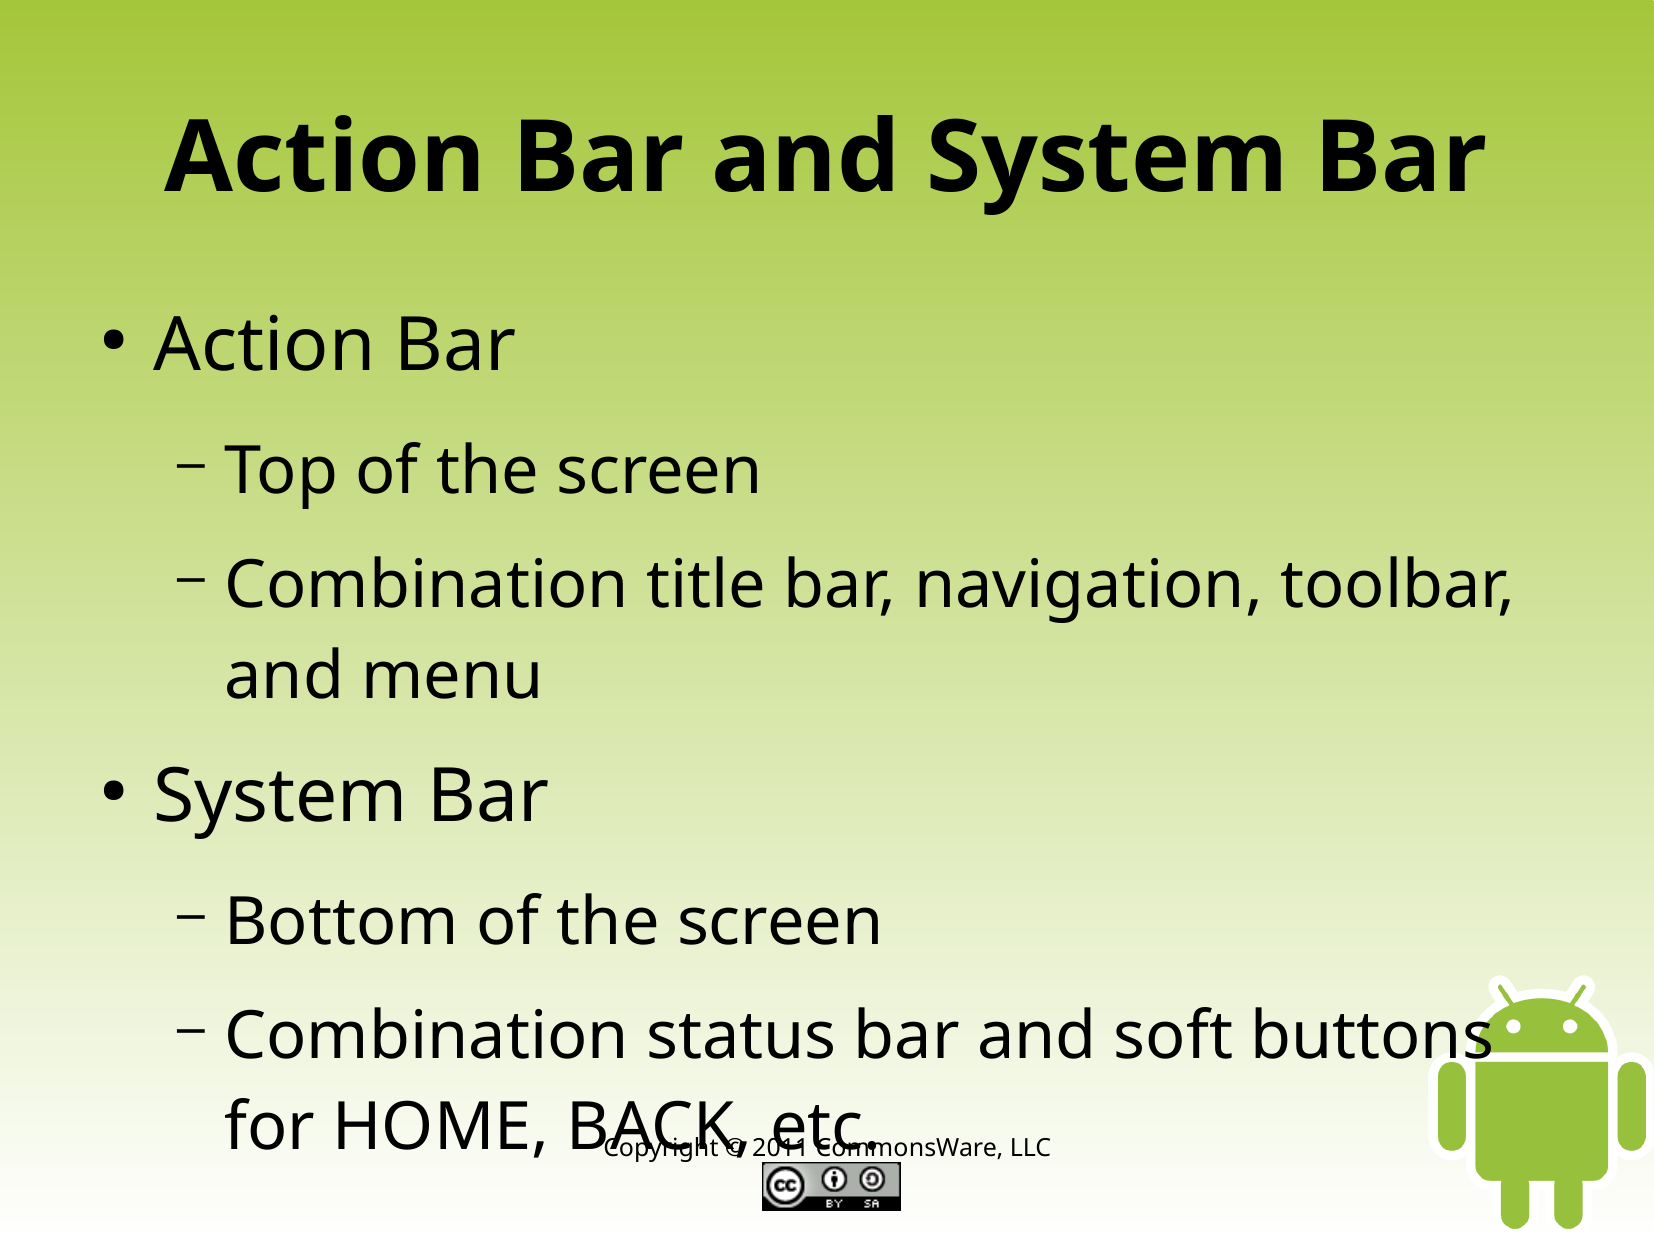

# Action Bar and System Bar
Action Bar
Top of the screen
Combination title bar, navigation, toolbar, and menu
System Bar
Bottom of the screen
Combination status bar and soft buttons
for HOME, BACK, etc.